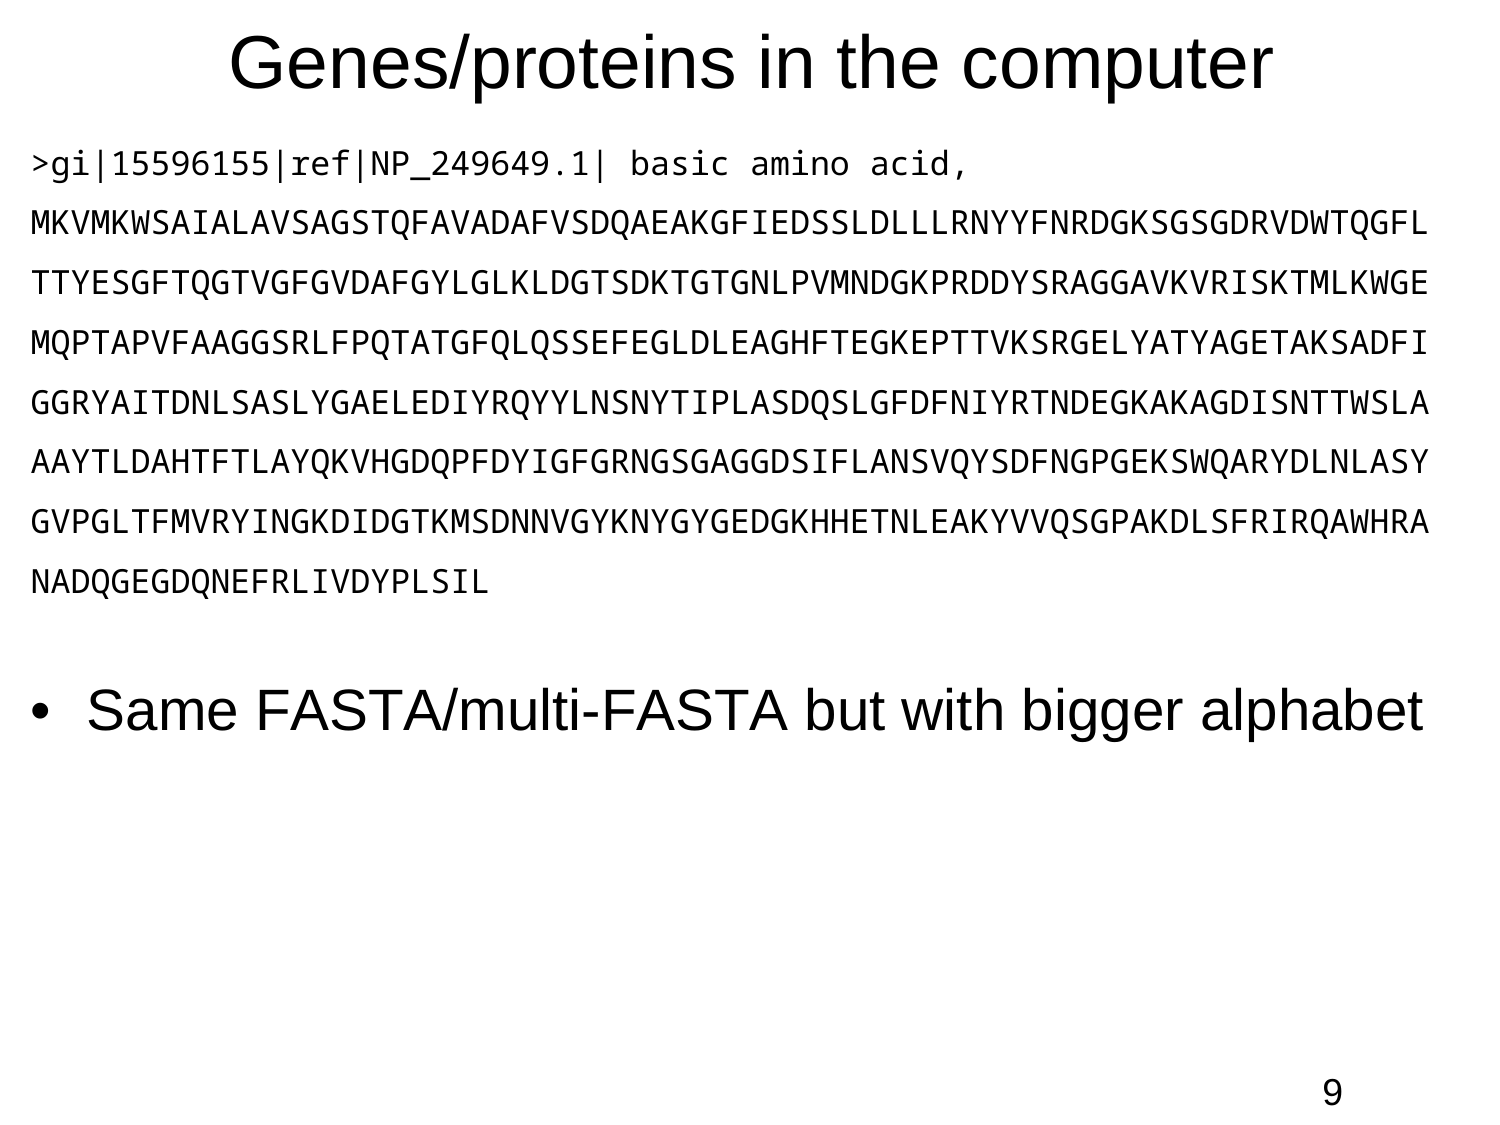

# Genes/proteins in the computer
>gi|15596155|ref|NP_249649.1| basic amino acid,
MKVMKWSAIALAVSAGSTQFAVADAFVSDQAEAKGFIEDSSLDLLLRNYYFNRDGKSGSGDRVDWTQGFL
TTYESGFTQGTVGFGVDAFGYLGLKLDGTSDKTGTGNLPVMNDGKPRDDYSRAGGAVKVRISKTMLKWGE
MQPTAPVFAAGGSRLFPQTATGFQLQSSEFEGLDLEAGHFTEGKEPTTVKSRGELYATYAGETAKSADFI
GGRYAITDNLSASLYGAELEDIYRQYYLNSNYTIPLASDQSLGFDFNIYRTNDEGKAKAGDISNTTWSLA
AAYTLDAHTFTLAYQKVHGDQPFDYIGFGRNGSGAGGDSIFLANSVQYSDFNGPGEKSWQARYDLNLASY
GVPGLTFMVRYINGKDIDGTKMSDNNVGYKNYGYGEDGKHHETNLEAKYVVQSGPAKDLSFRIRQAWHRA
NADQGEGDQNEFRLIVDYPLSIL
Same FASTA/multi-FASTA but with bigger alphabet
9